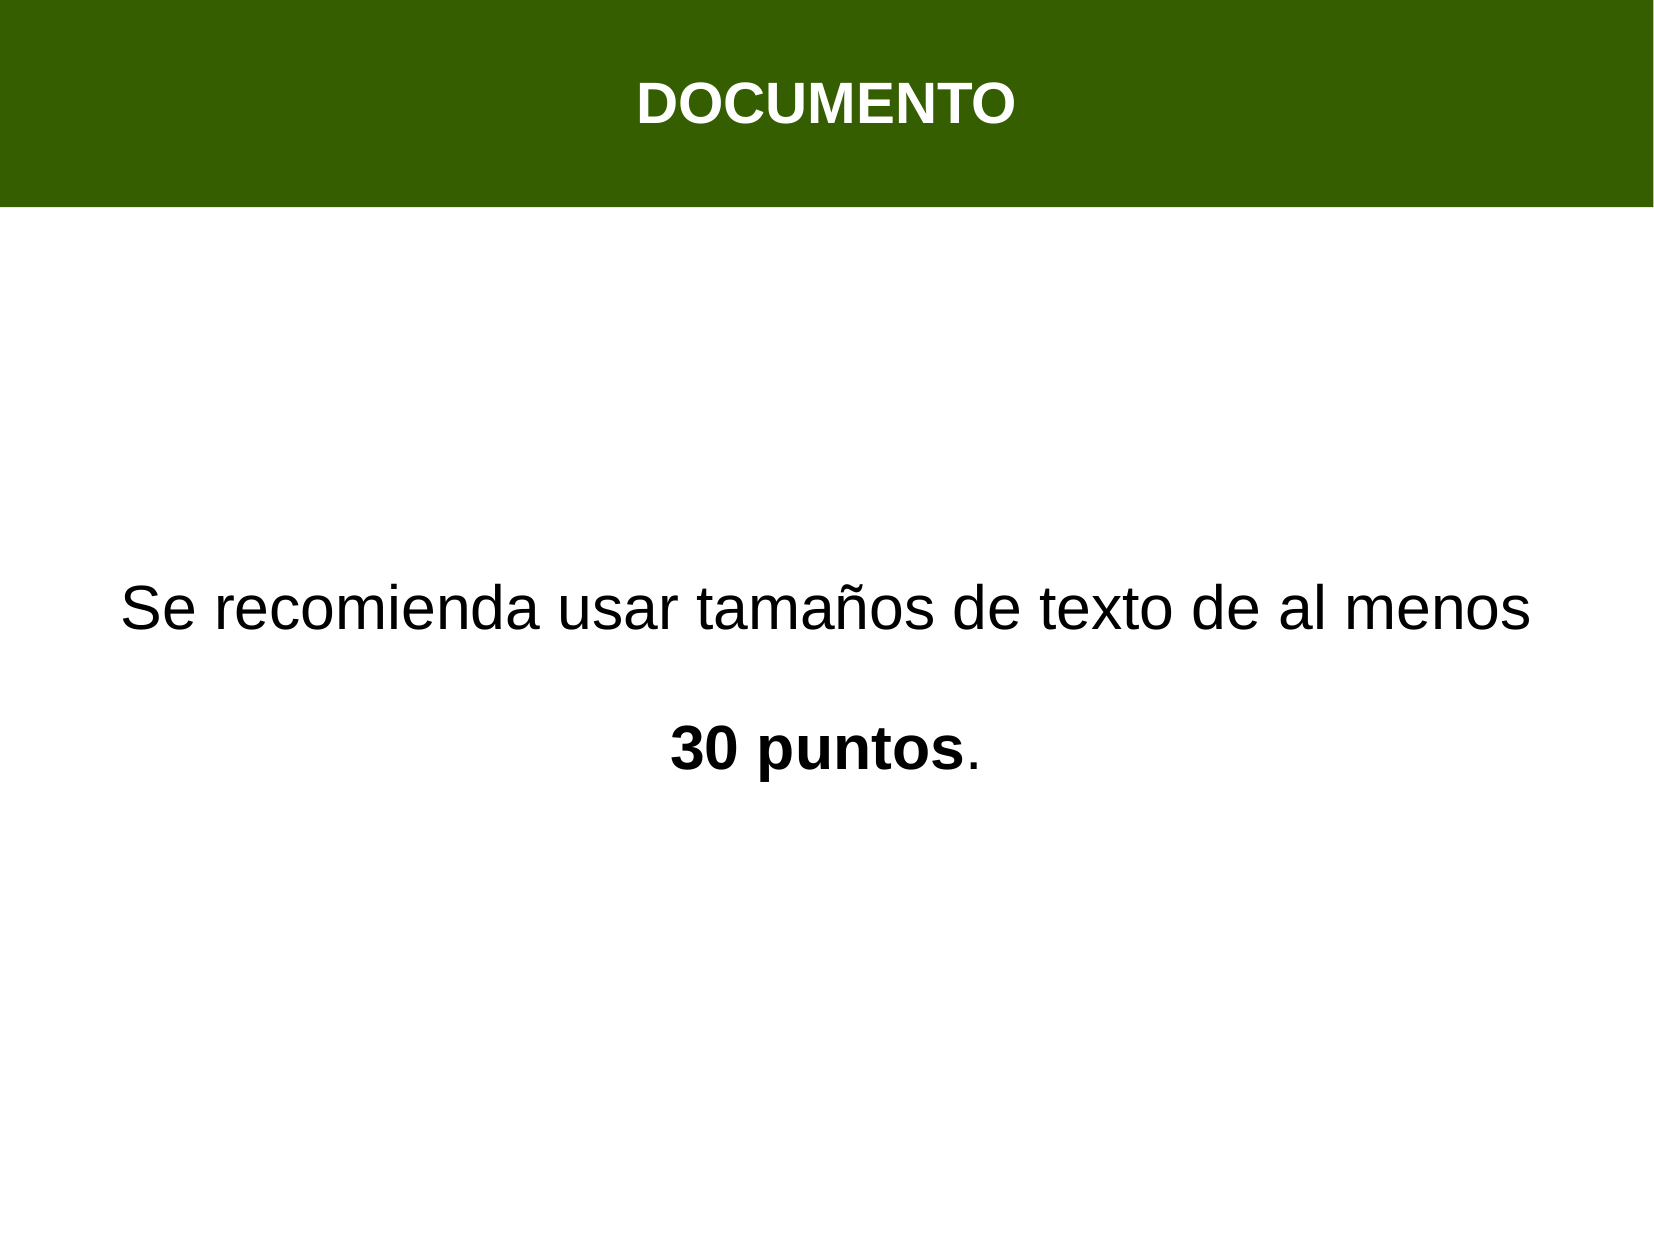

# DOCUMENTO
Se recomienda usar tamaños de texto de al menos 30 puntos.